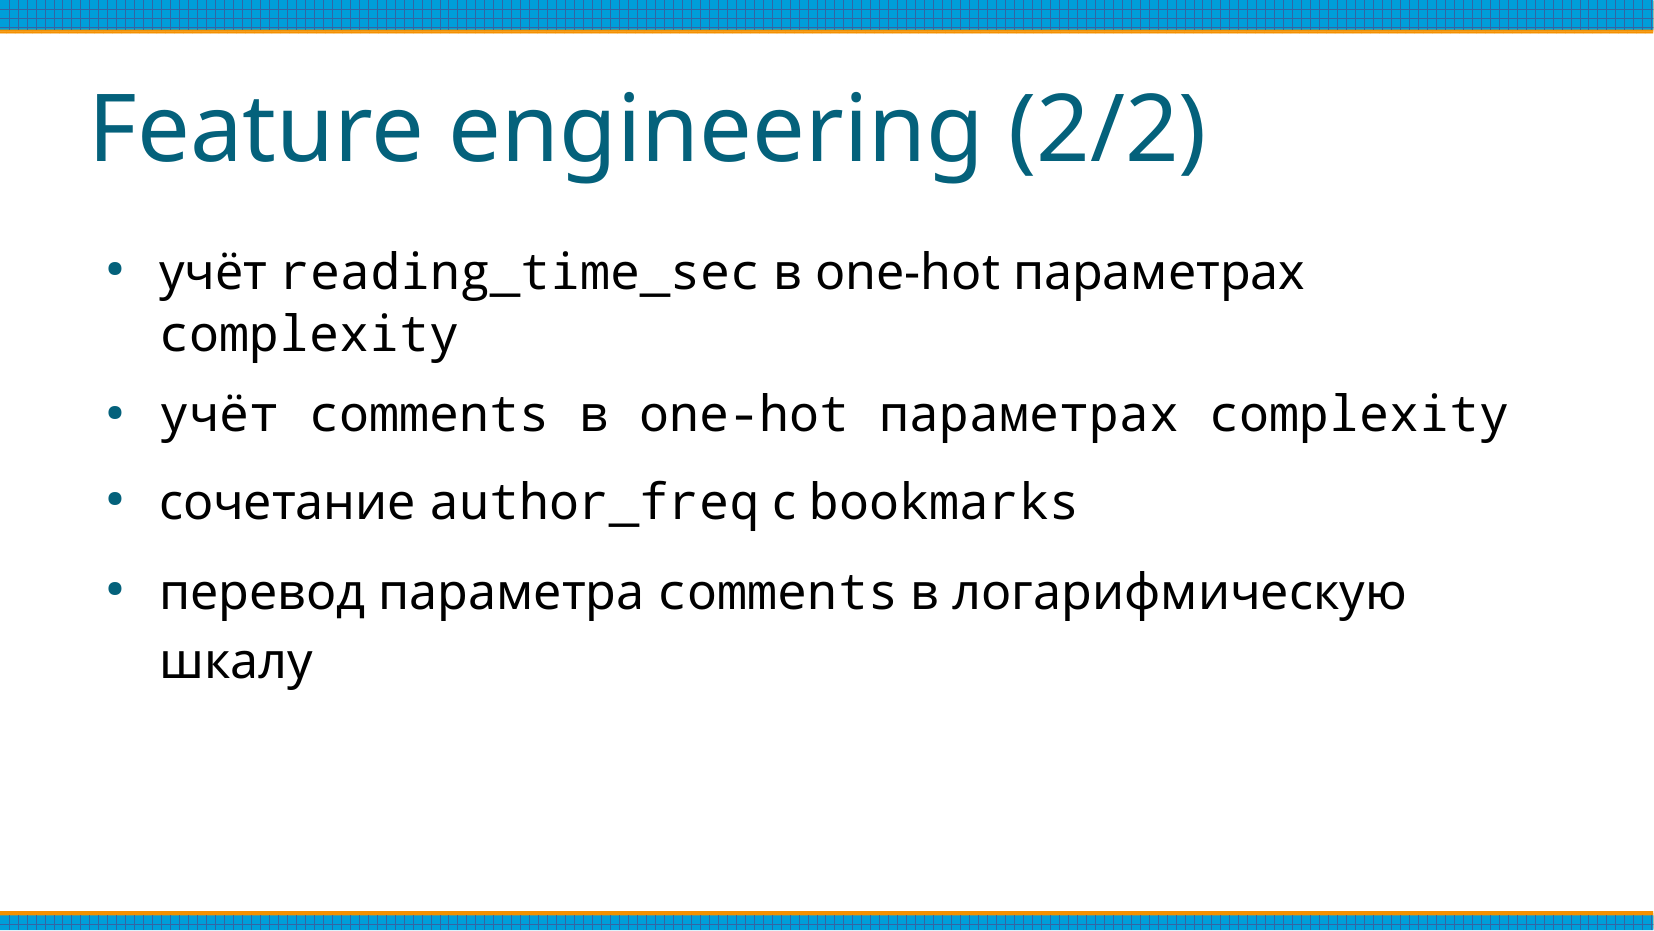

# Feature engineering (2/2)
учёт reading_time_sec в one-hot параметрах complexity
учёт comments в one-hot параметрах complexity
сочетание author_freq с bookmarks
перевод параметра comments в логарифмическую шкалу